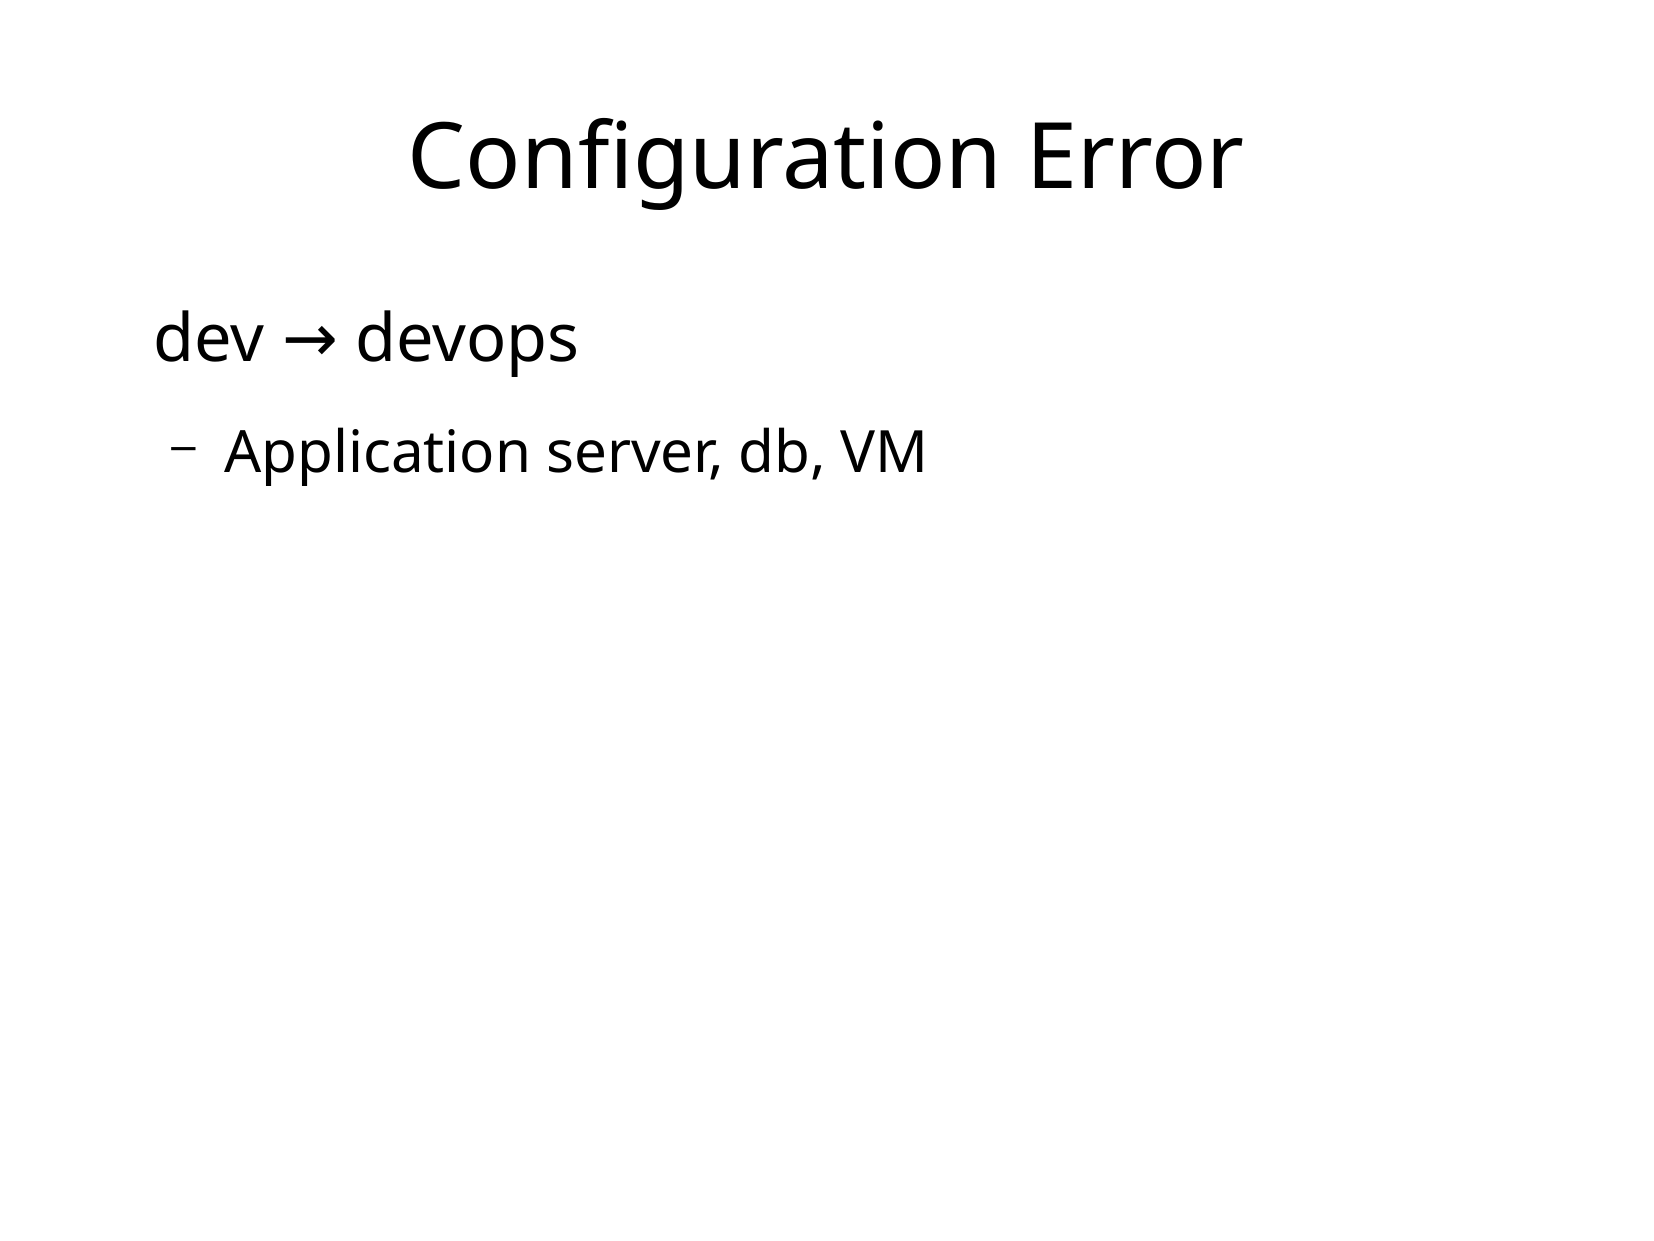

# Configuration Error
dev → devops
Application server, db, VM